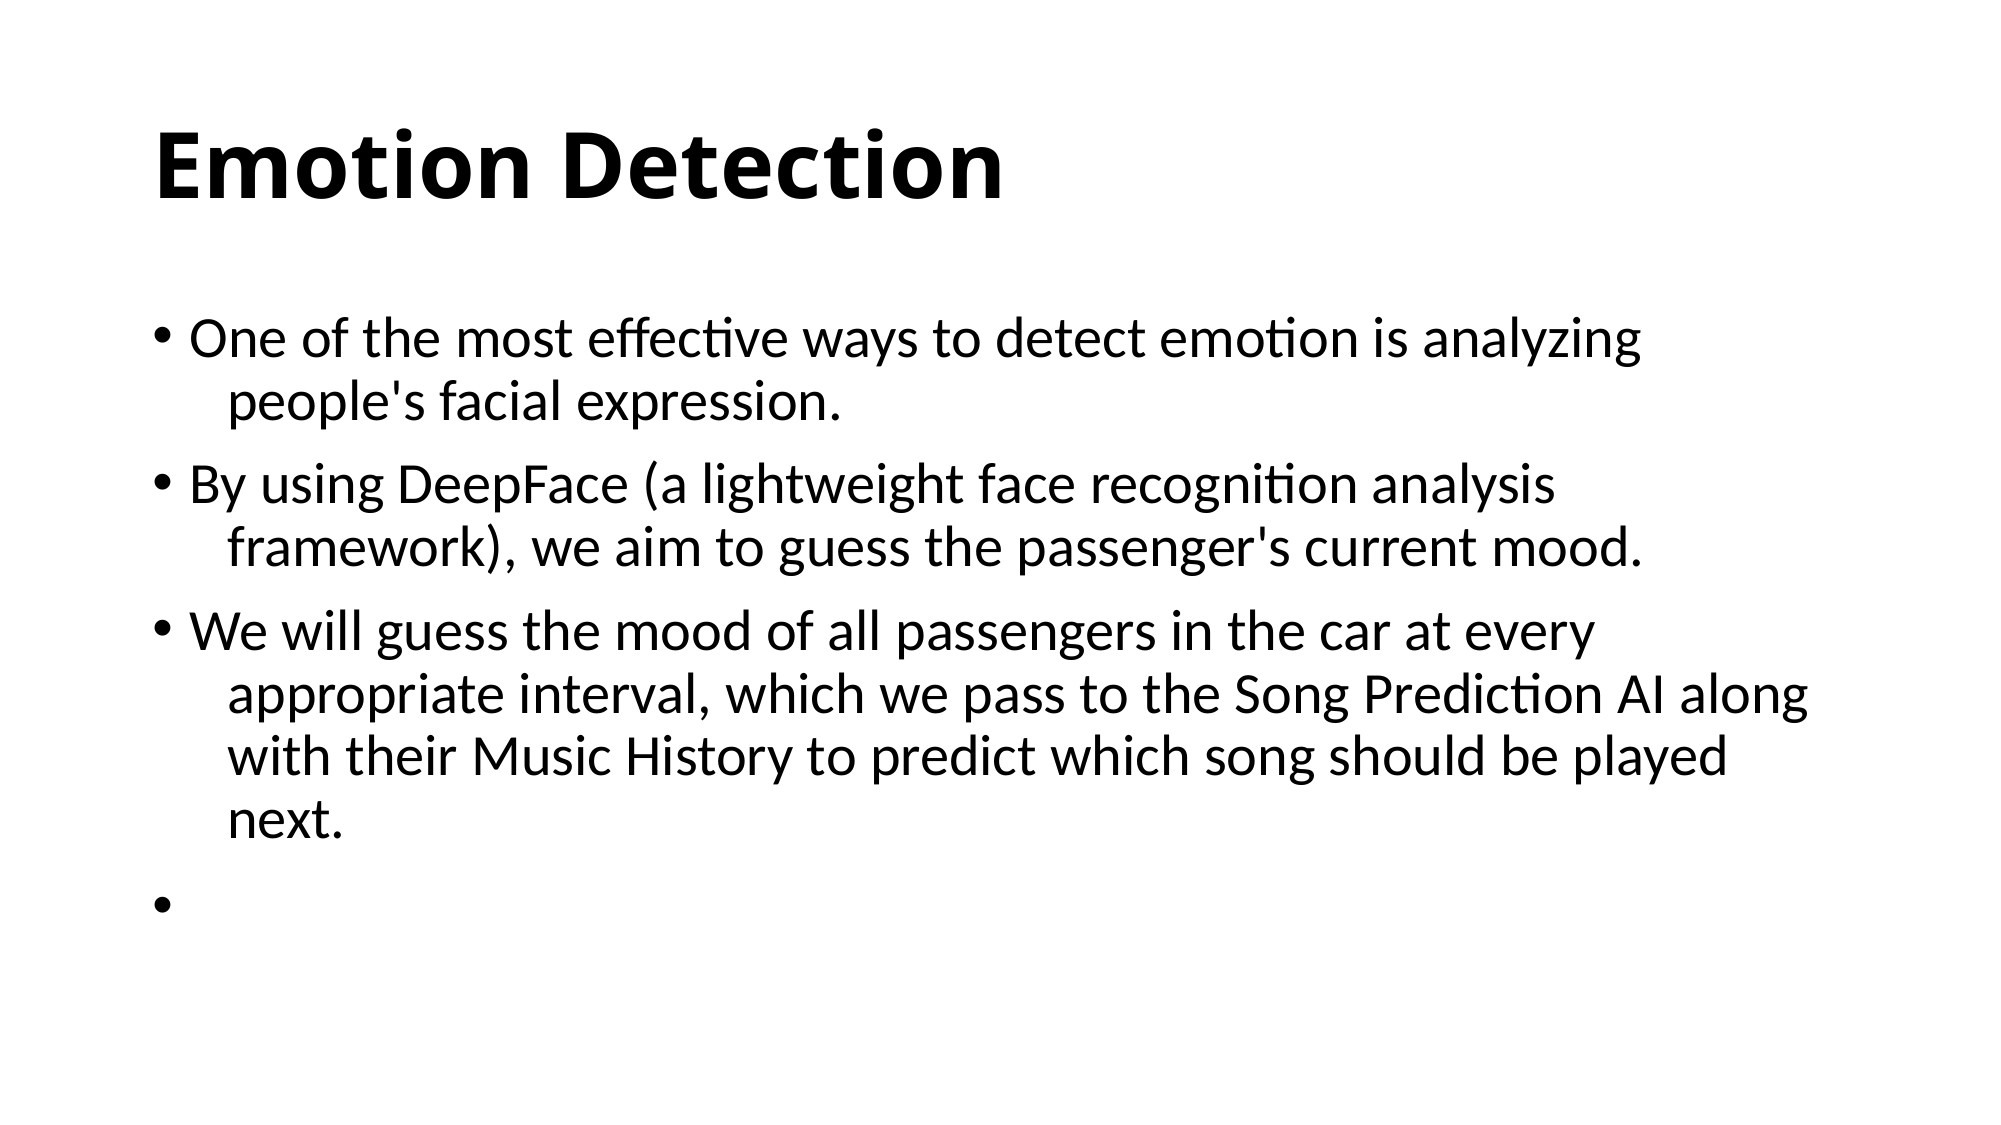

# Emotion Detection
One of the most effective ways to detect emotion is analyzing people's facial expression.
By using DeepFace (a lightweight face recognition analysis framework), we aim to guess the passenger's current mood.
We will guess the mood of all passengers in the car at every appropriate interval, which we pass to the Song Prediction AI along with their Music History to predict which song should be played next.